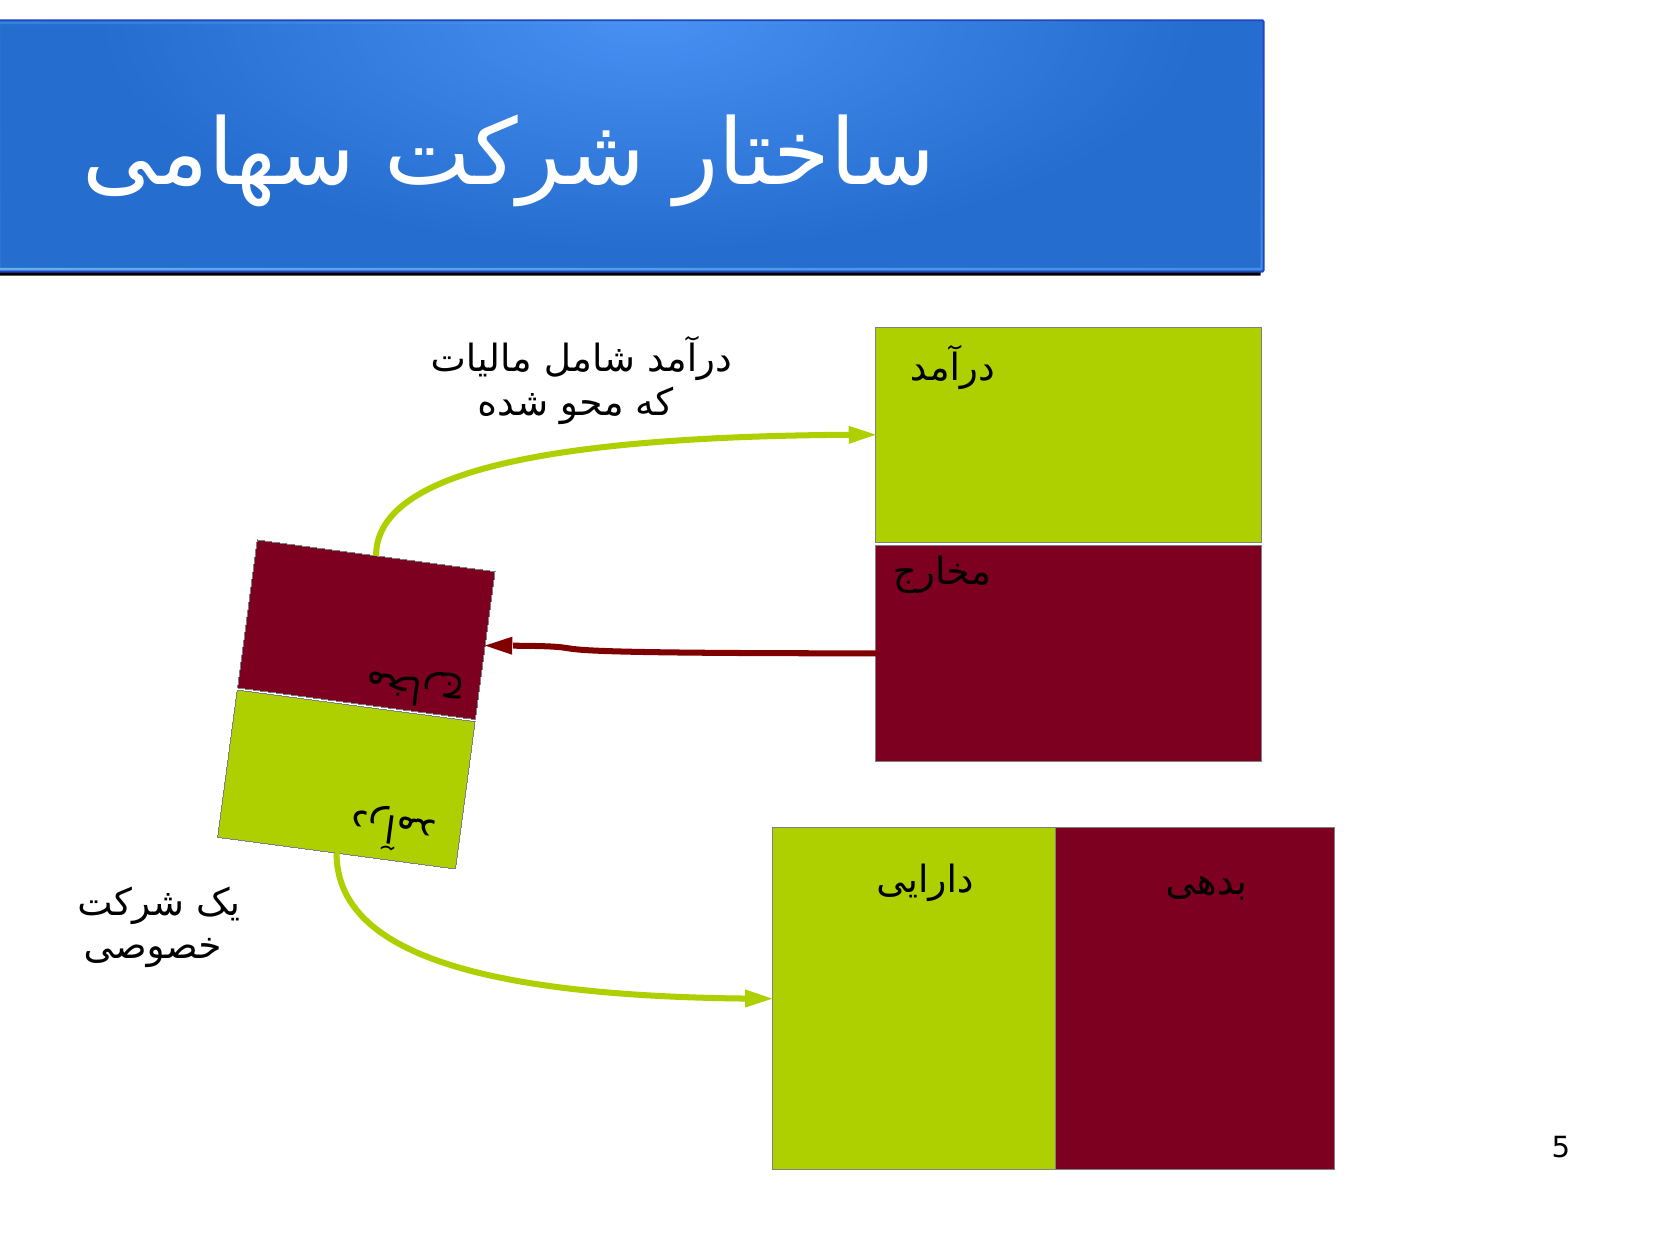

# ساختار شرکت سهامی
درآمد شامل مالیات
 که محو شده
درآمد
مخارج
مخارج
درآمد
دارایی
بدهی
یک شرکت
 خصوصی
5